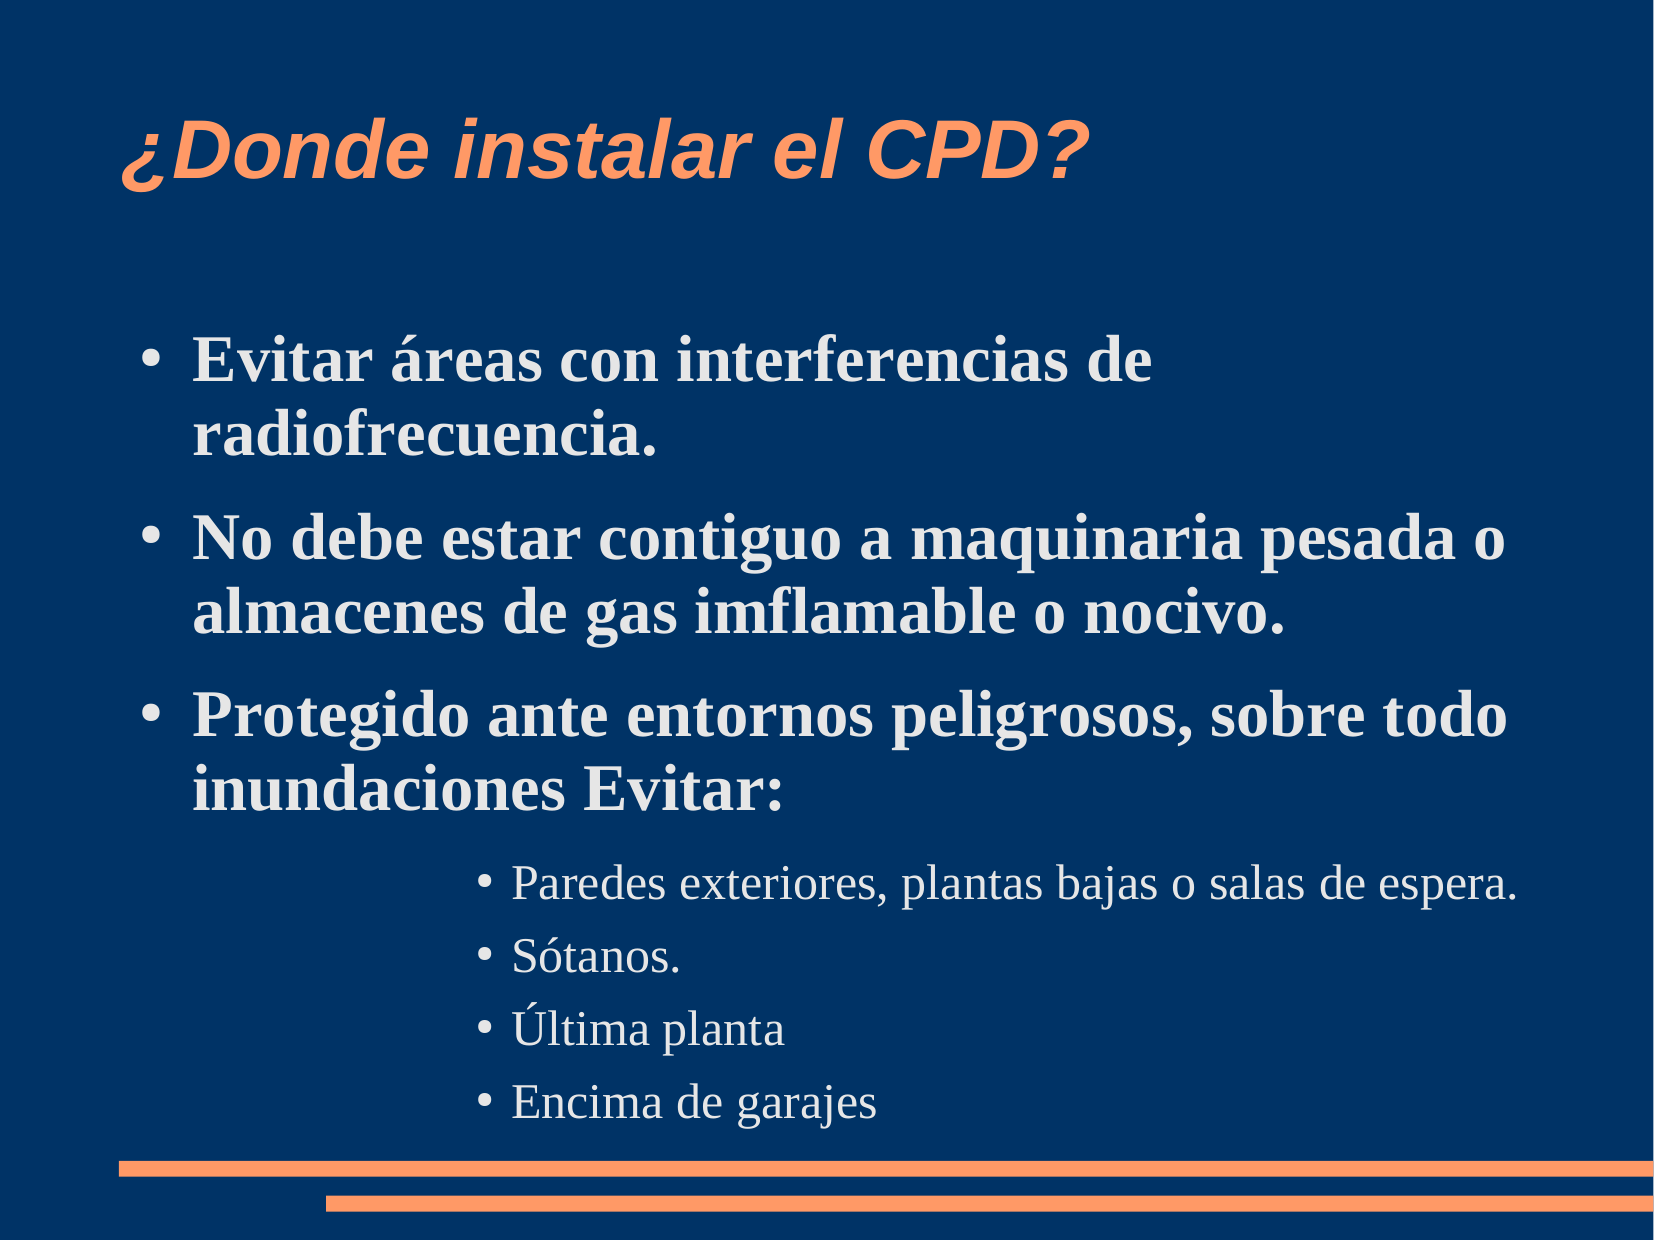

# ¿Donde instalar el CPD?
Evitar áreas con interferencias de radiofrecuencia.
No debe estar contiguo a maquinaria pesada o almacenes de gas imflamable o nocivo.
Protegido ante entornos peligrosos, sobre todo inundaciones Evitar:
Paredes exteriores, plantas bajas o salas de espera.
Sótanos.
Última planta
Encima de garajes